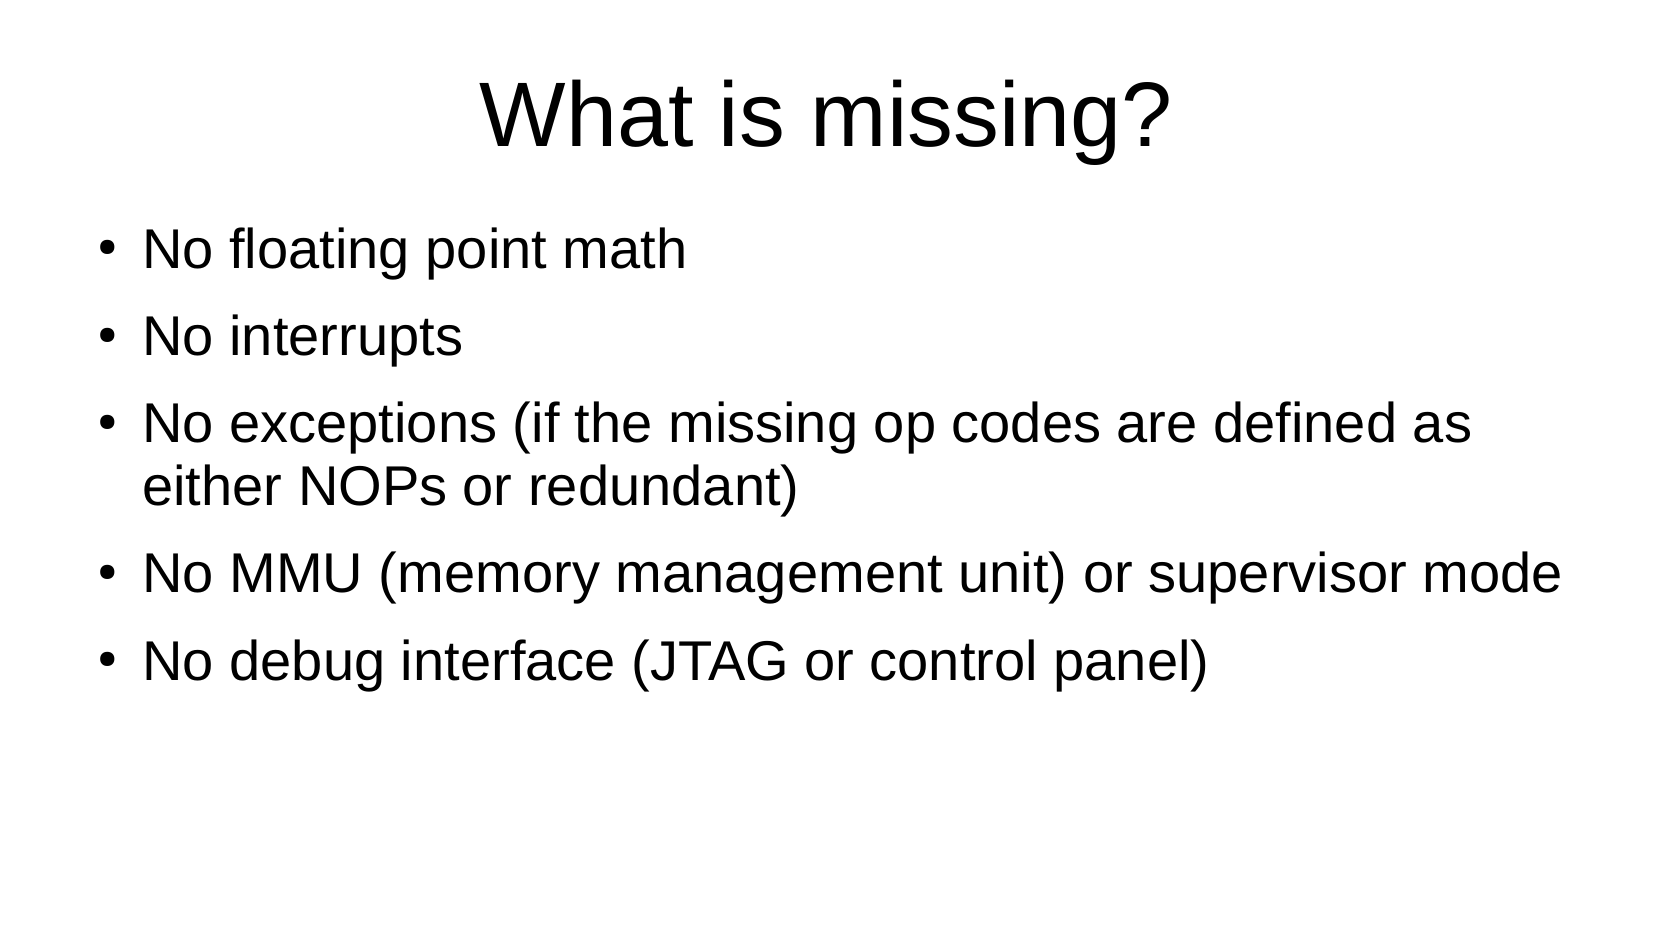

# What is missing?
No floating point math
No interrupts
No exceptions (if the missing op codes are defined as either NOPs or redundant)
No MMU (memory management unit) or supervisor mode
No debug interface (JTAG or control panel)